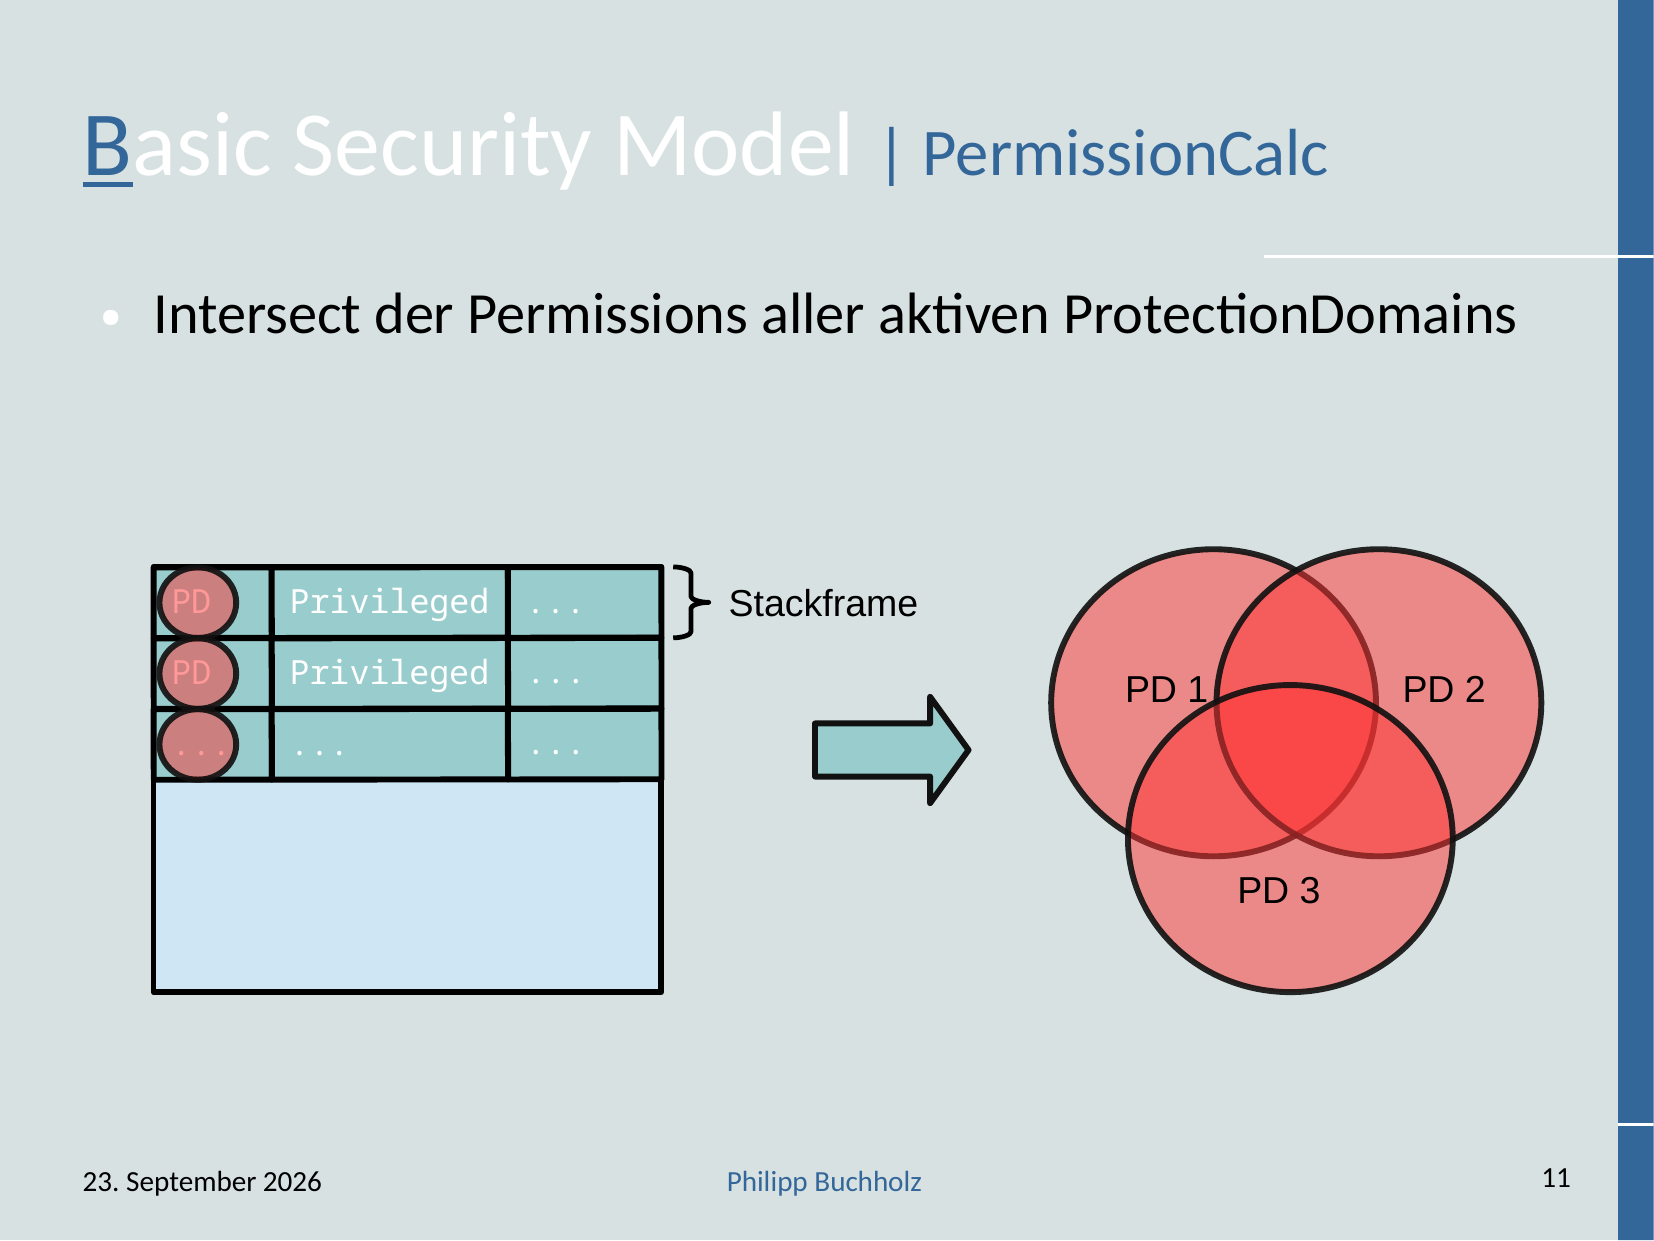

# Basic Security Model | PermissionCalc
Intersect der Permissions aller aktiven ProtectionDomains
...
Privileged
PD
Stackframe
...
Privileged
PD
PD 1
PD 2
...
...
...
PD 3
11